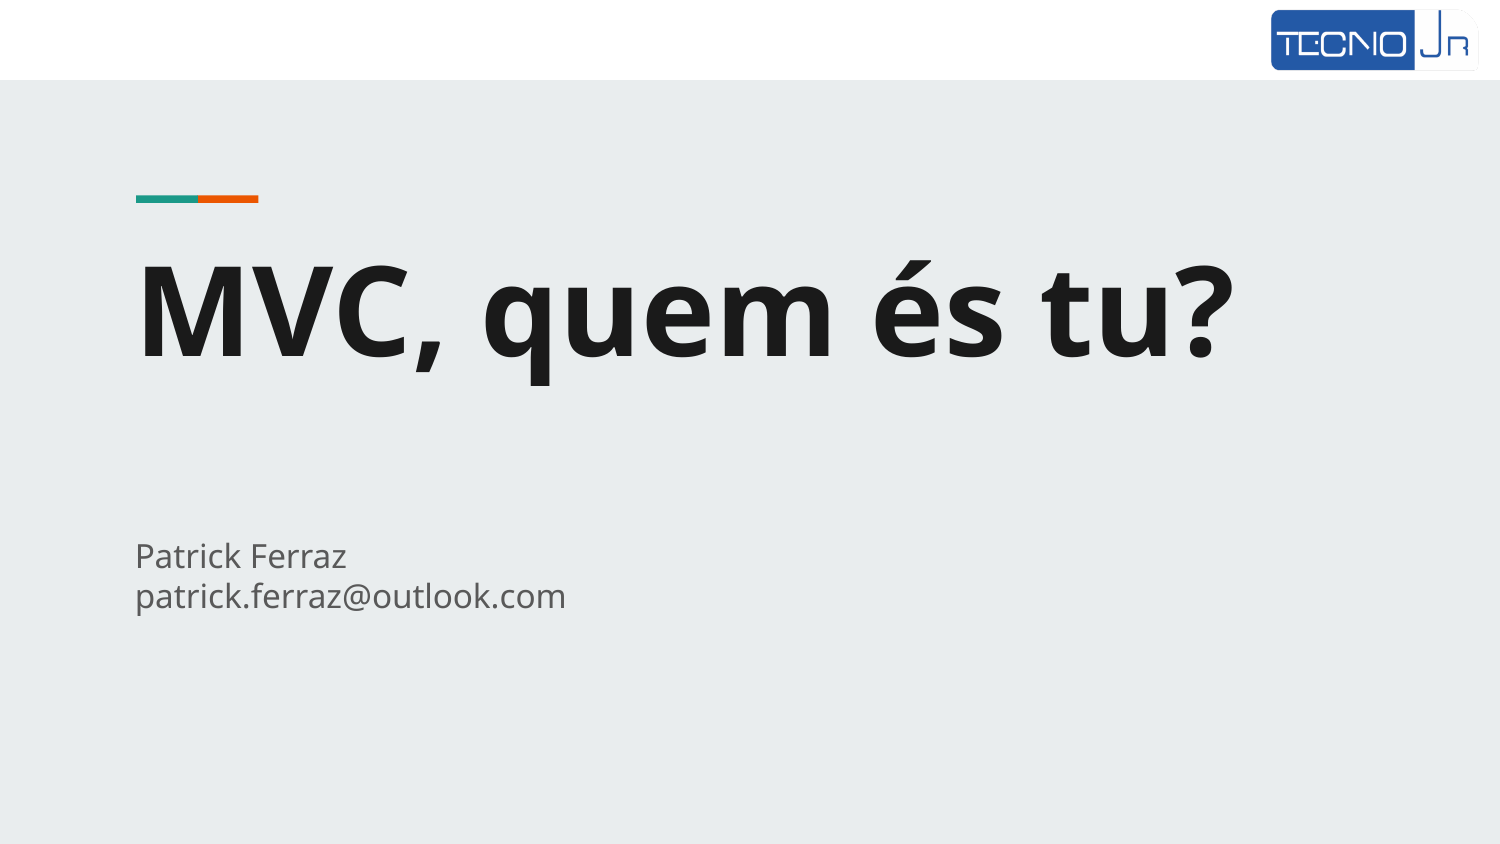

# MVC, quem és tu?
Patrick Ferraz
patrick.ferraz@outlook.com